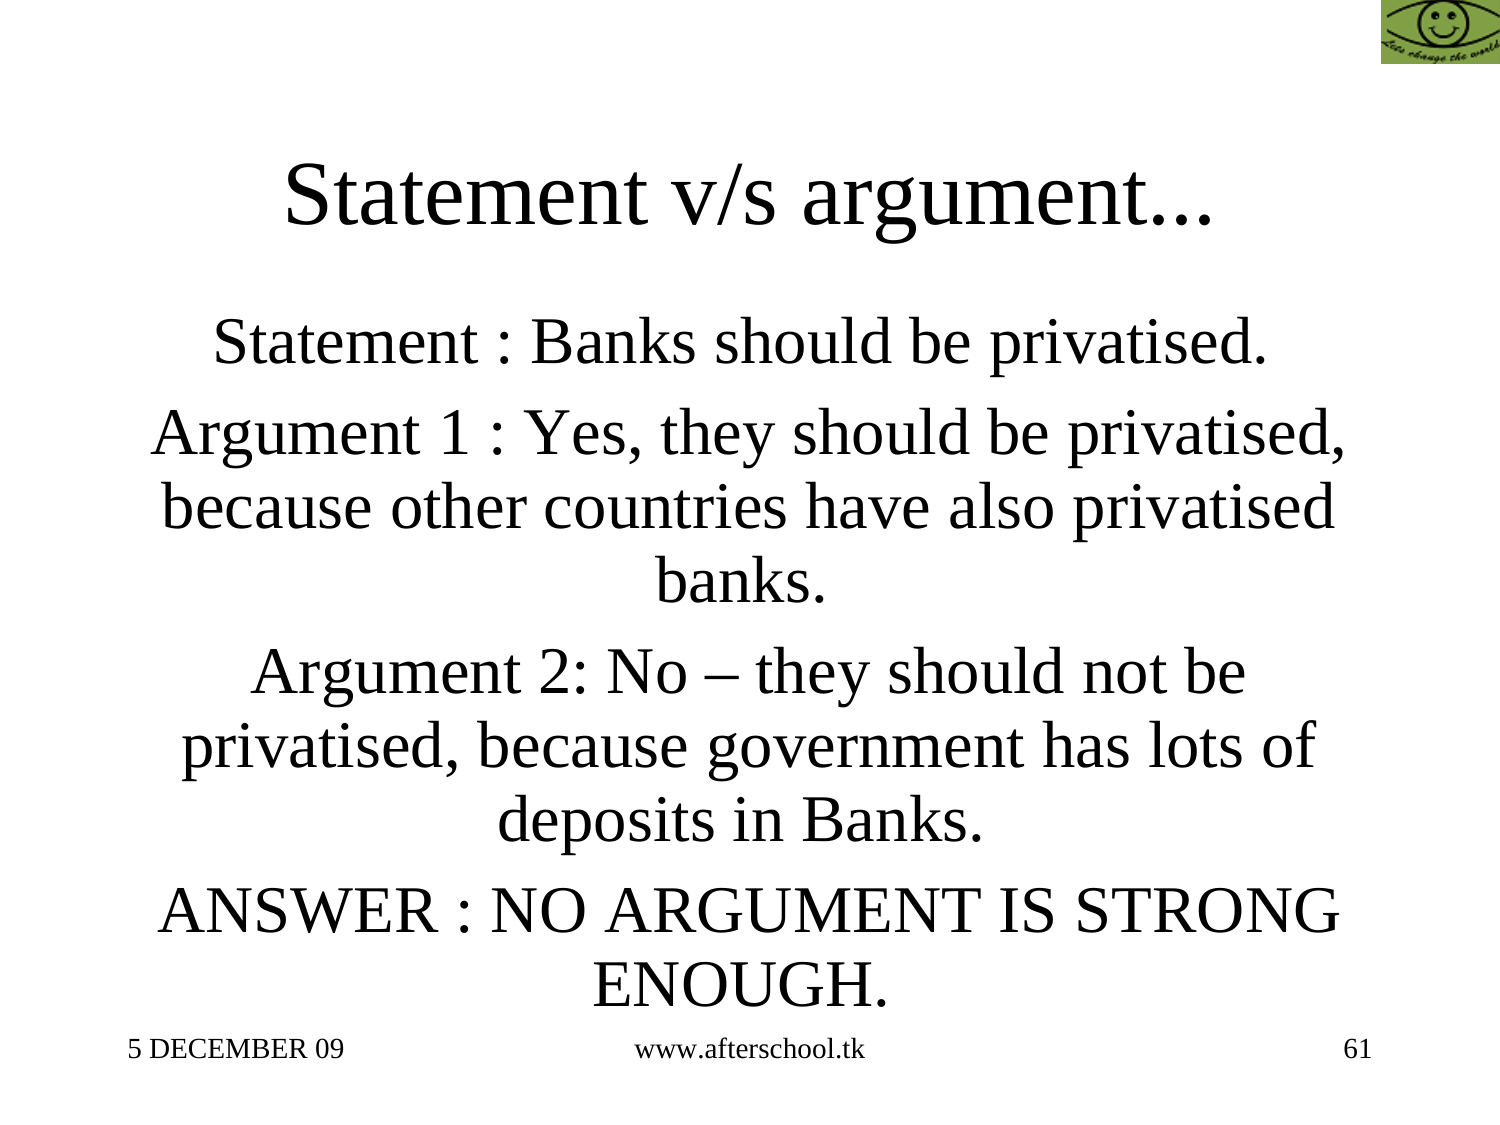

# Statement v/s argument...
Statement : Banks should be privatised.
Argument 1 : Yes, they should be privatised, because other countries have also privatised banks.
Argument 2: No – they should not be privatised, because government has lots of deposits in Banks.
ANSWER : NO ARGUMENT IS STRONG ENOUGH.
MFI Seminar Jain PG College
AFTERSCHOOOL centre for social entrepreneurship
61